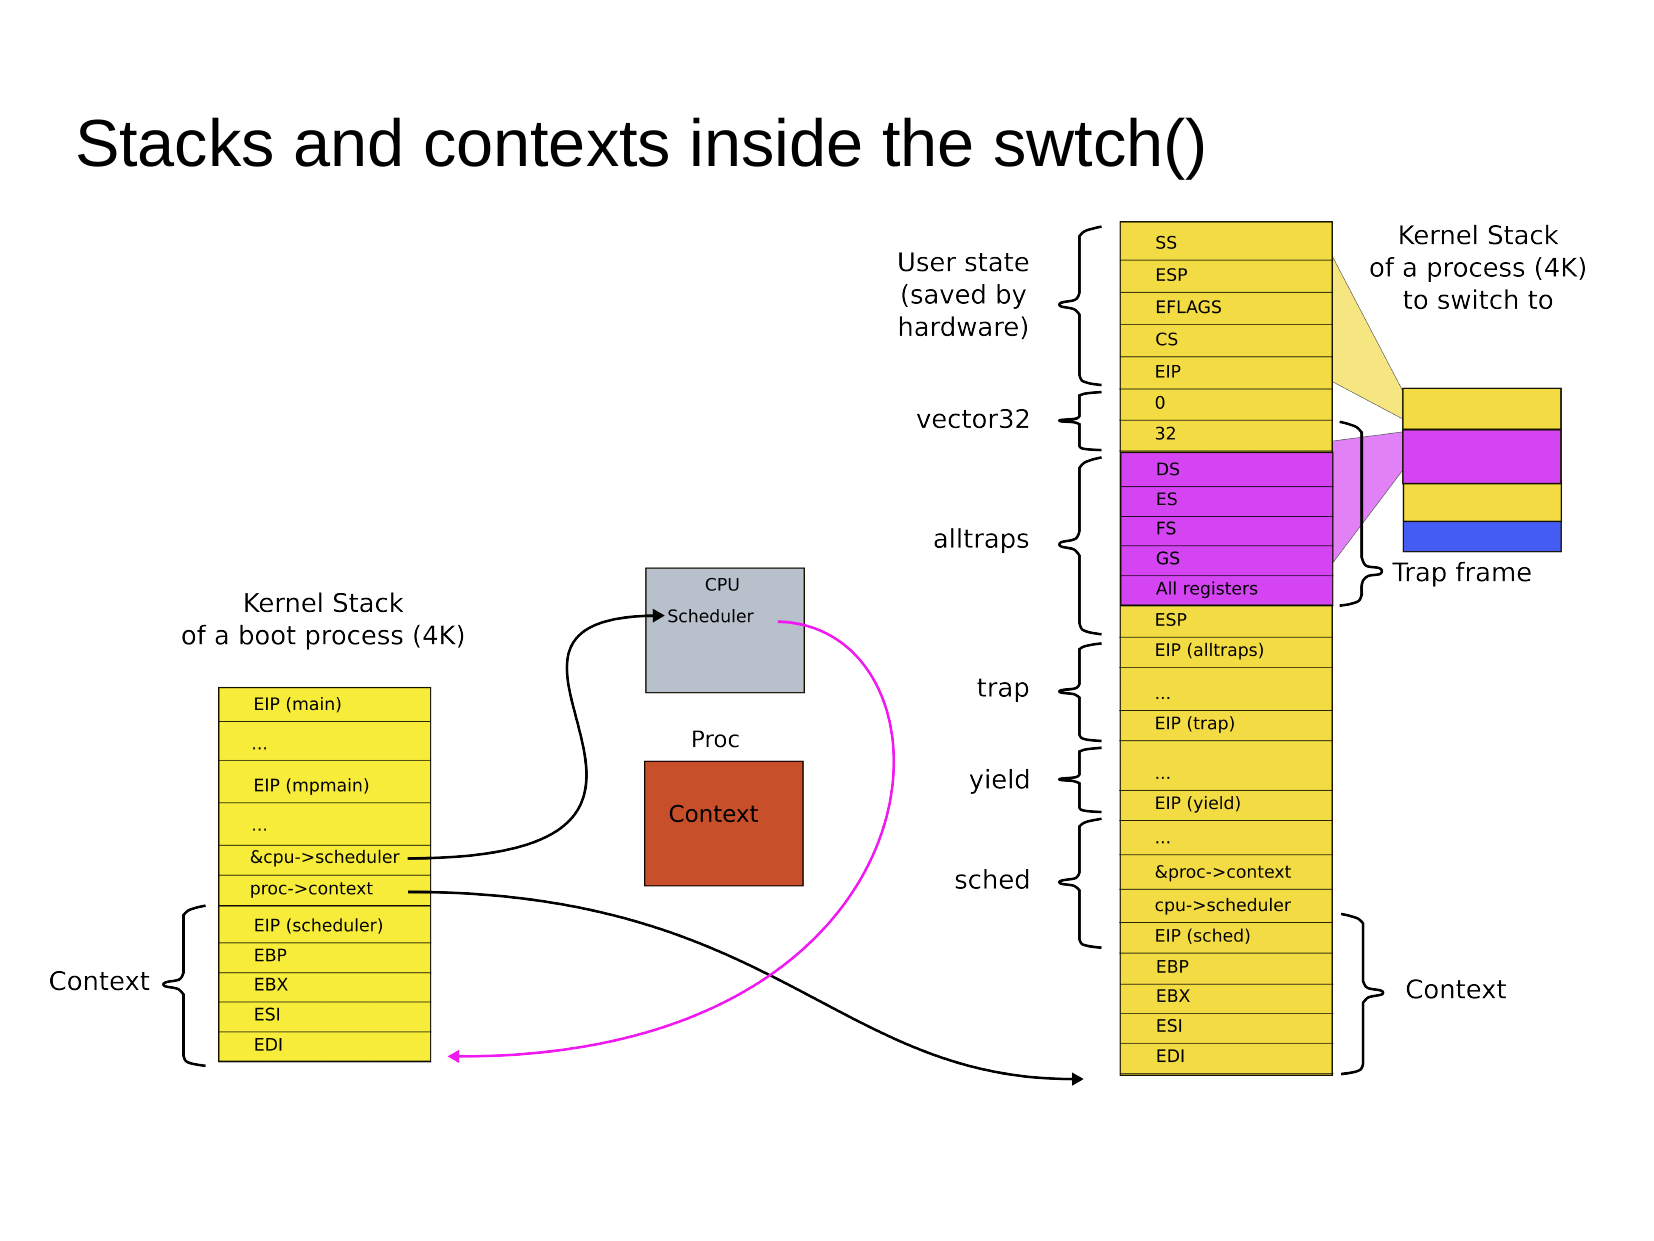

#
Stacks and contexts inside the swtch()